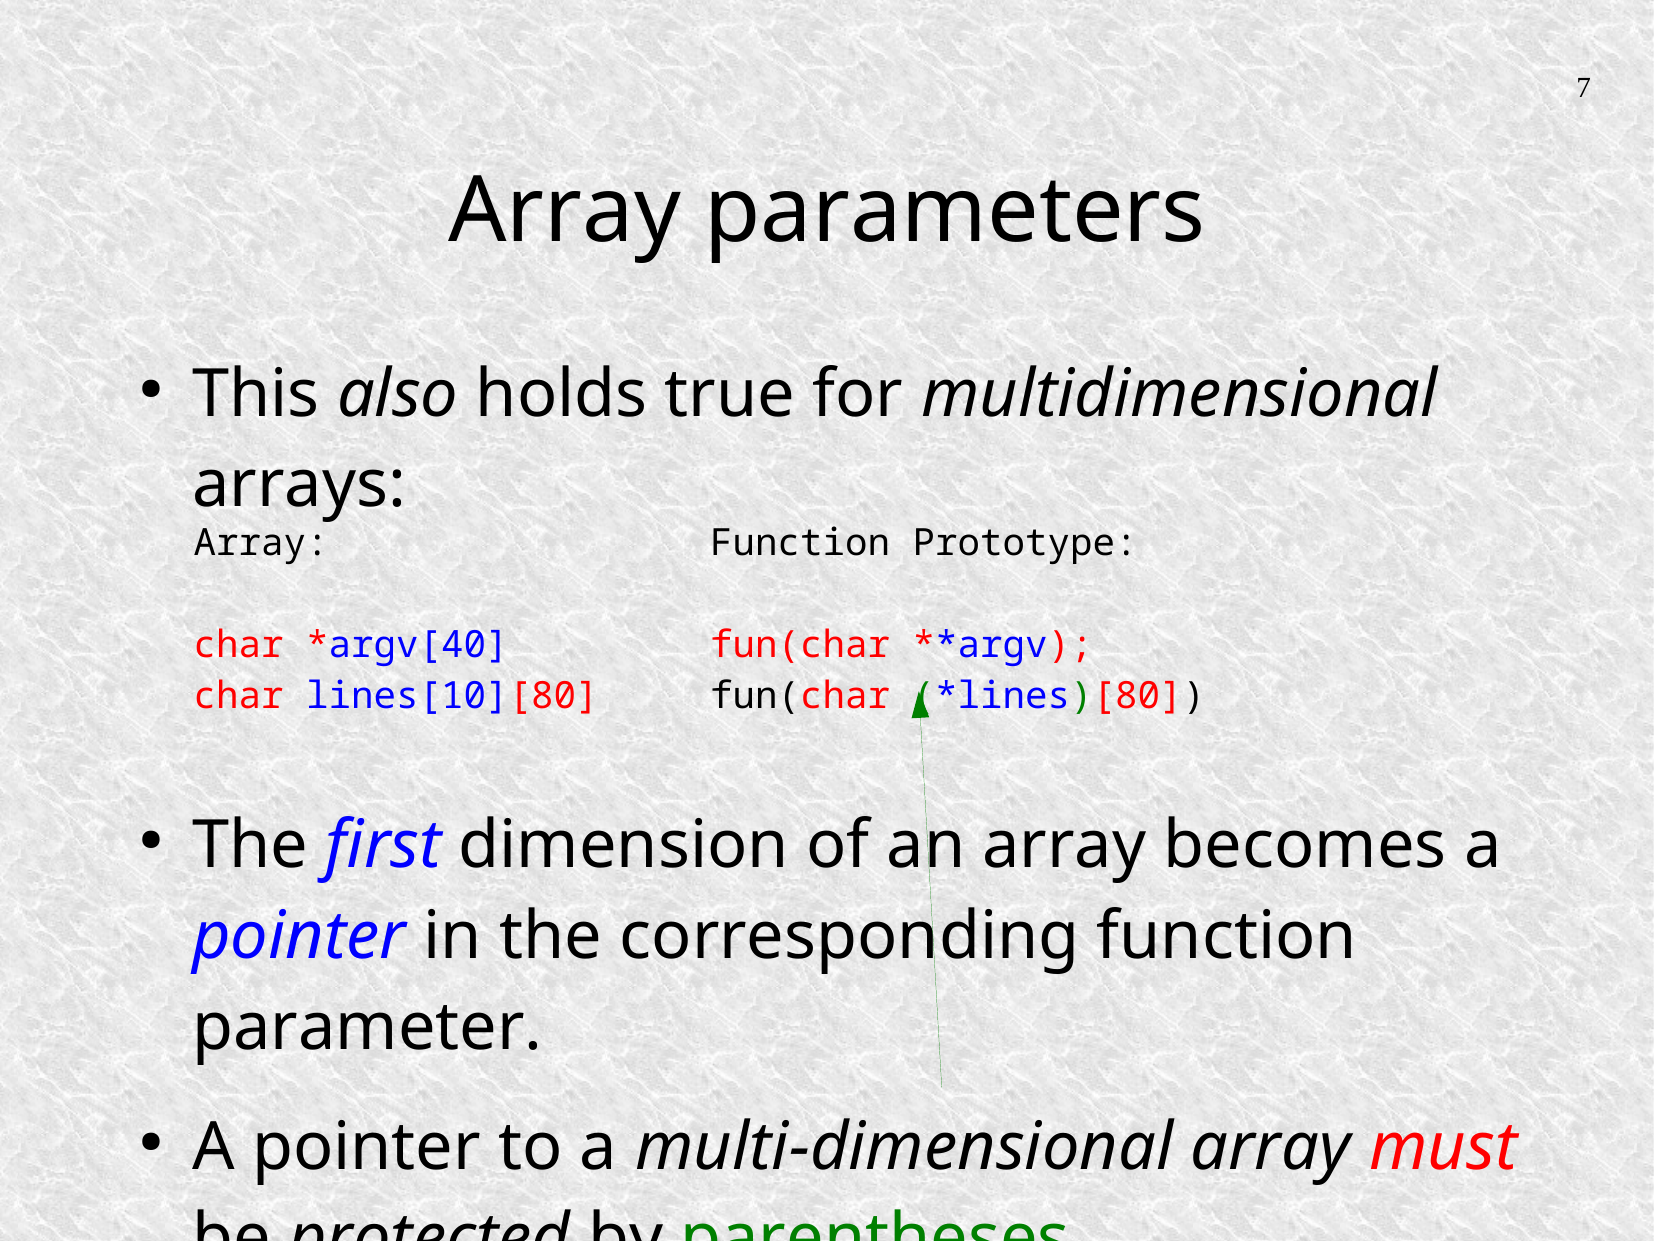

7
# Array parameters
This also holds true for multidimensional arrays:
The first dimension of an array becomes a pointer in the corresponding function parameter.
A pointer to a multi-dimensional array must be protected by parentheses
Array:						Function Prototype:
char *argv[40]			fun(char **argv);
char lines[10][80]		fun(char (*lines)[80])